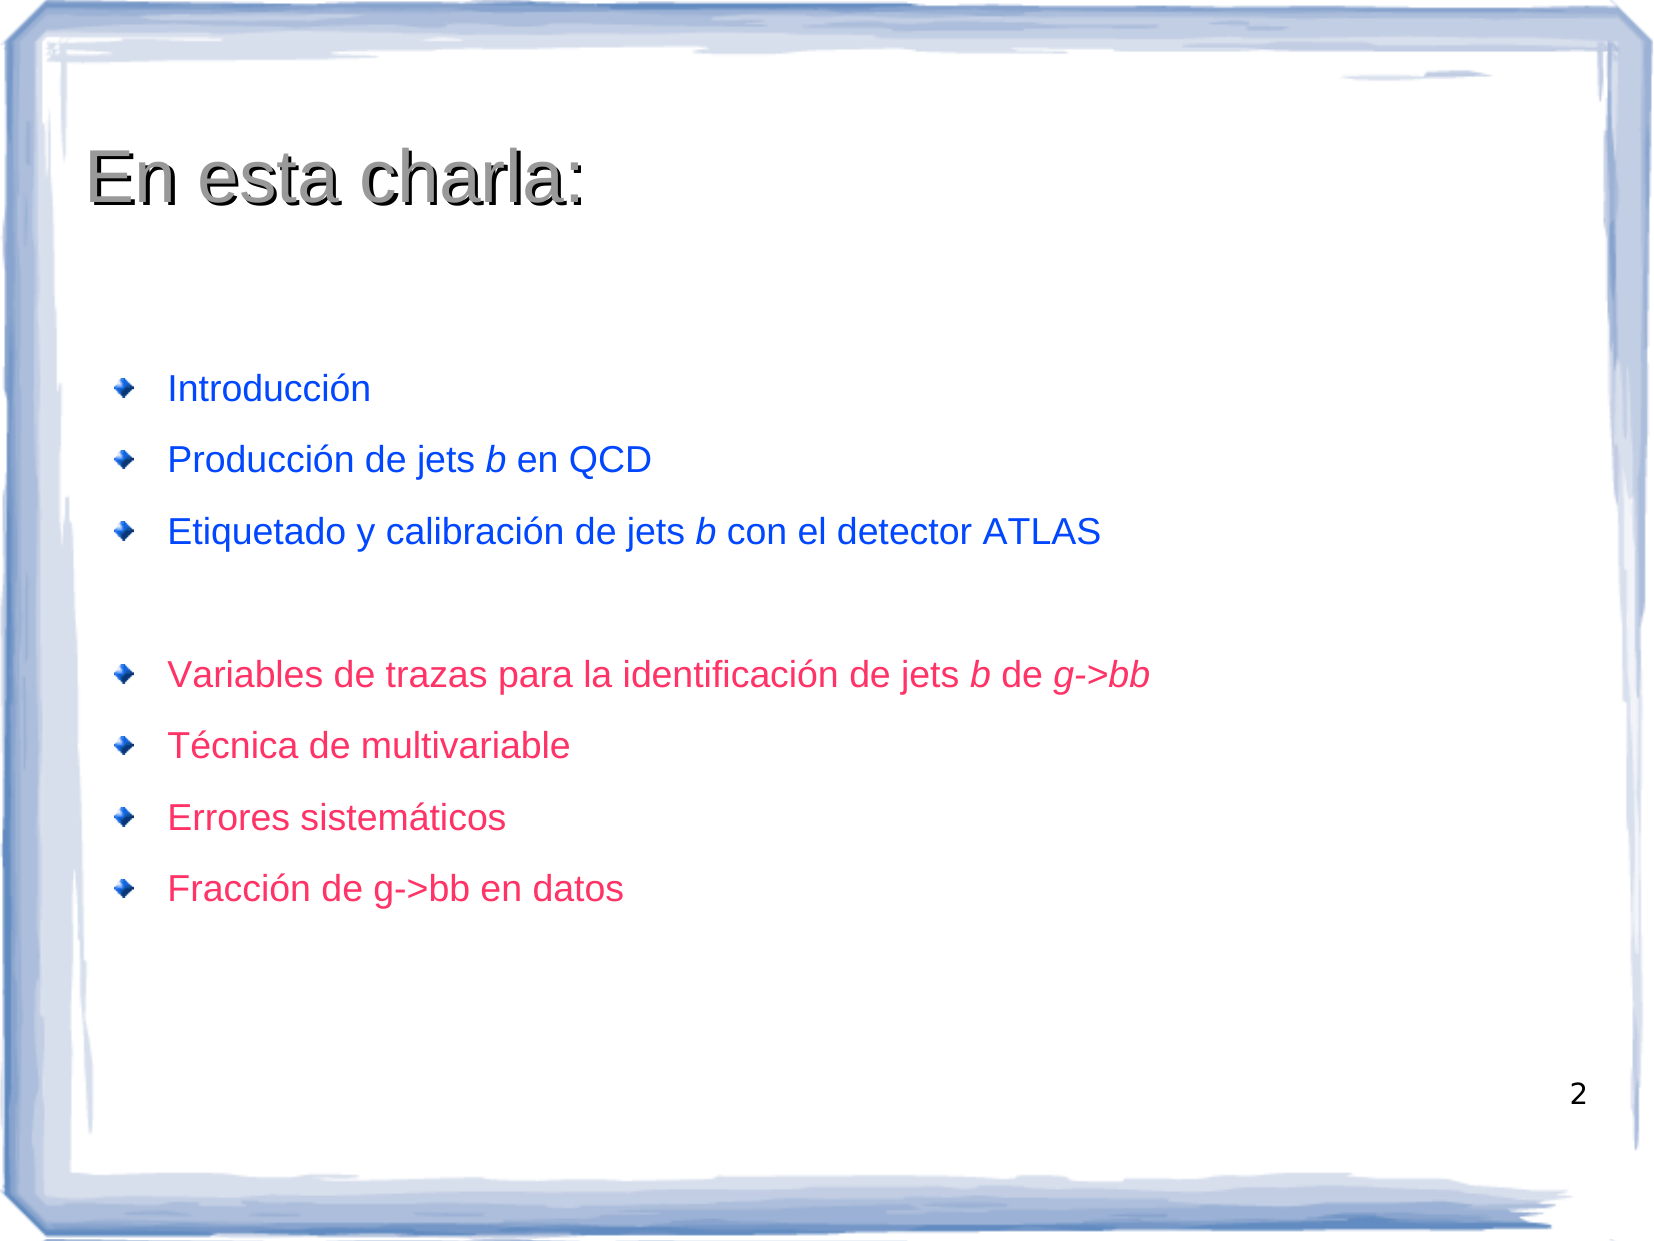

# En esta charla:
Introducción
Producción de jets b en QCD
Etiquetado y calibración de jets b con el detector ATLAS
Variables de trazas para la identificación de jets b de g->bb
Técnica de multivariable
Errores sistemáticos
Fracción de g->bb en datos
2